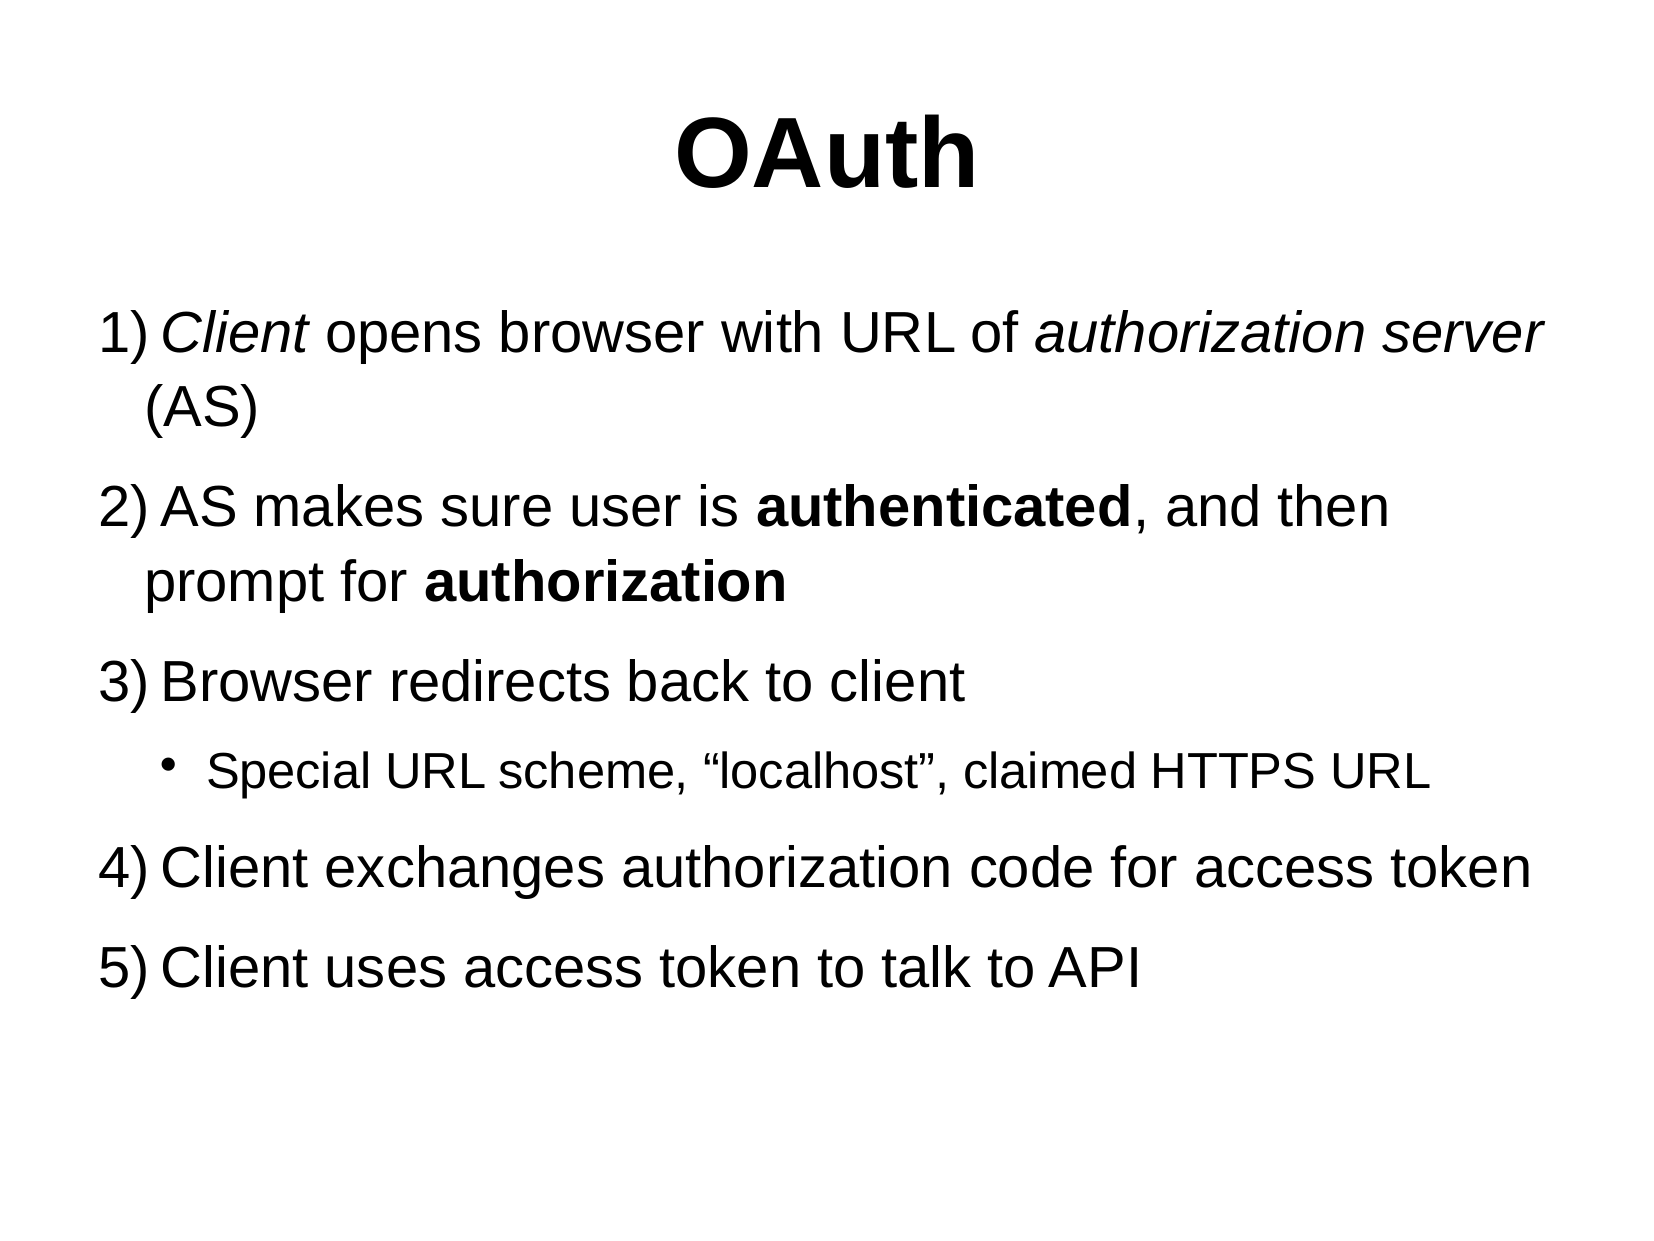

# OAuth
 Client opens browser with URL of authorization server (AS)
 AS makes sure user is authenticated, and then prompt for authorization
 Browser redirects back to client
Special URL scheme, “localhost”, claimed HTTPS URL
 Client exchanges authorization code for access token
 Client uses access token to talk to API